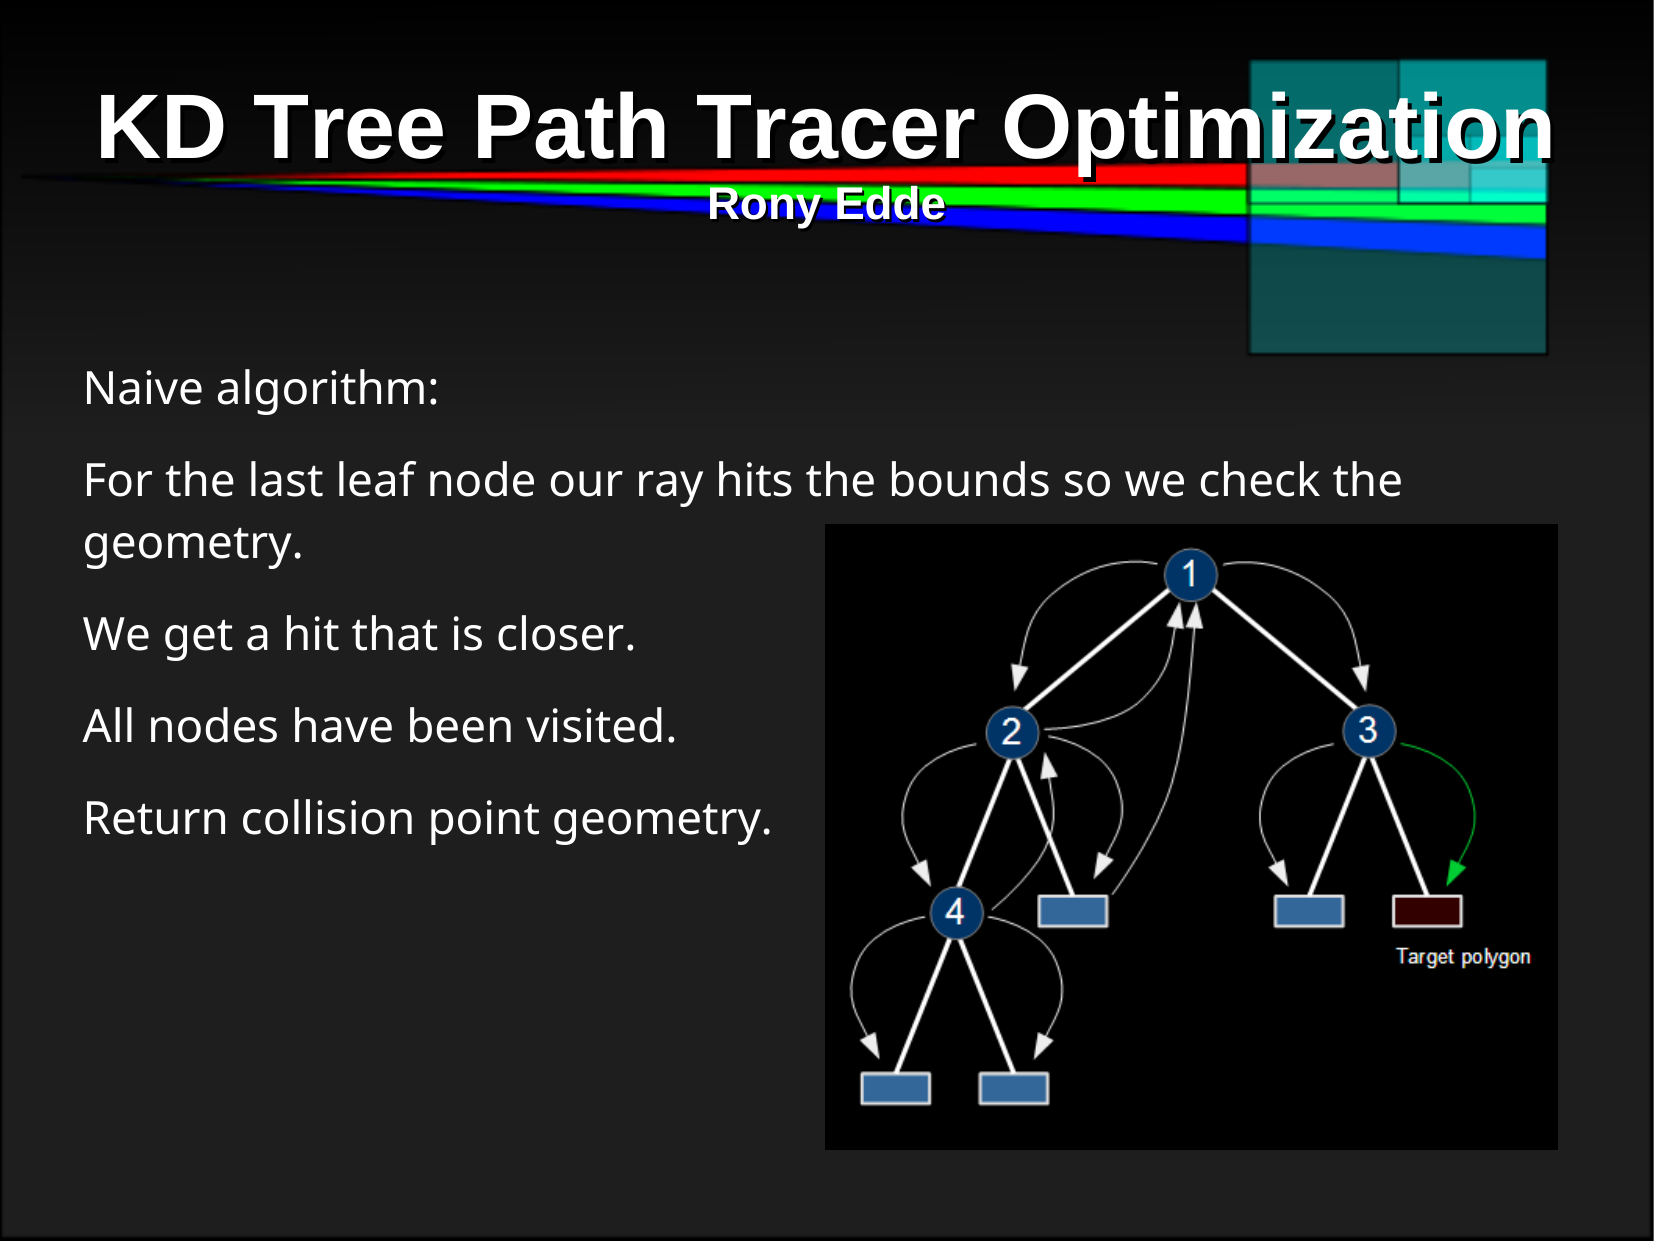

KD Tree Path Tracer Optimization
Rony Edde
# Naive algorithm:
For the last leaf node our ray hits the bounds so we check the geometry.
We get a hit that is closer.
All nodes have been visited.
Return collision point geometry.